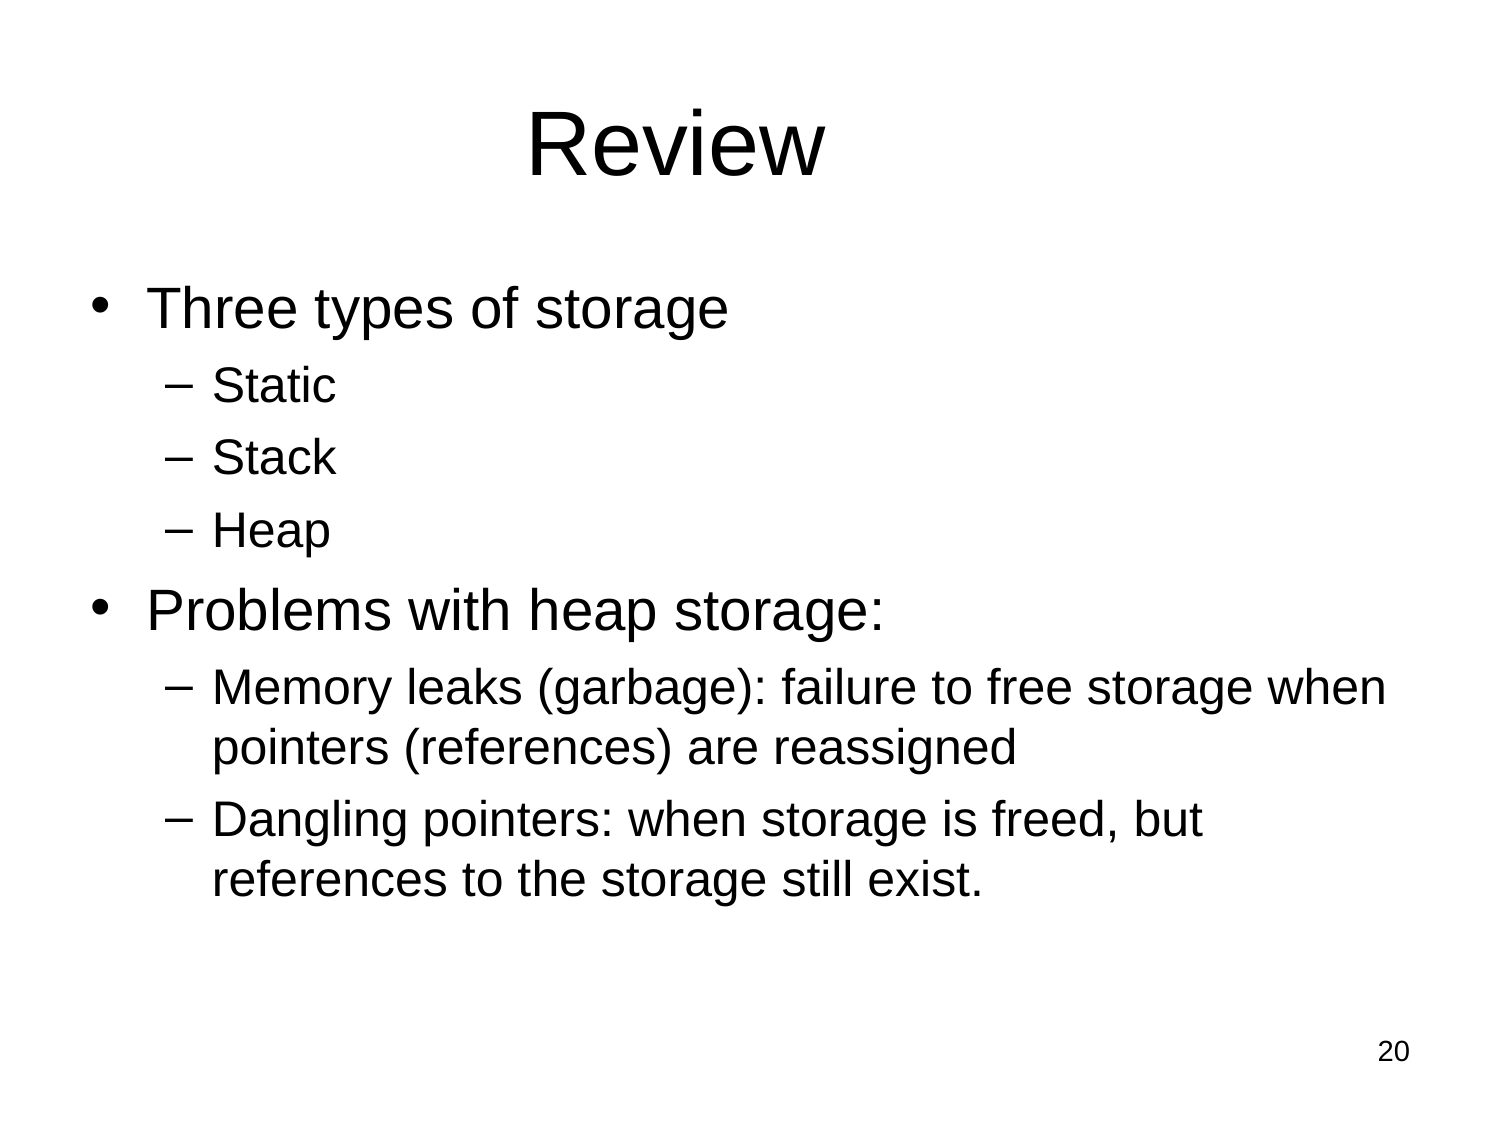

# Review
Three types of storage
Static
Stack
Heap
Problems with heap storage:
Memory leaks (garbage): failure to free storage when pointers (references) are reassigned
Dangling pointers: when storage is freed, but references to the storage still exist.